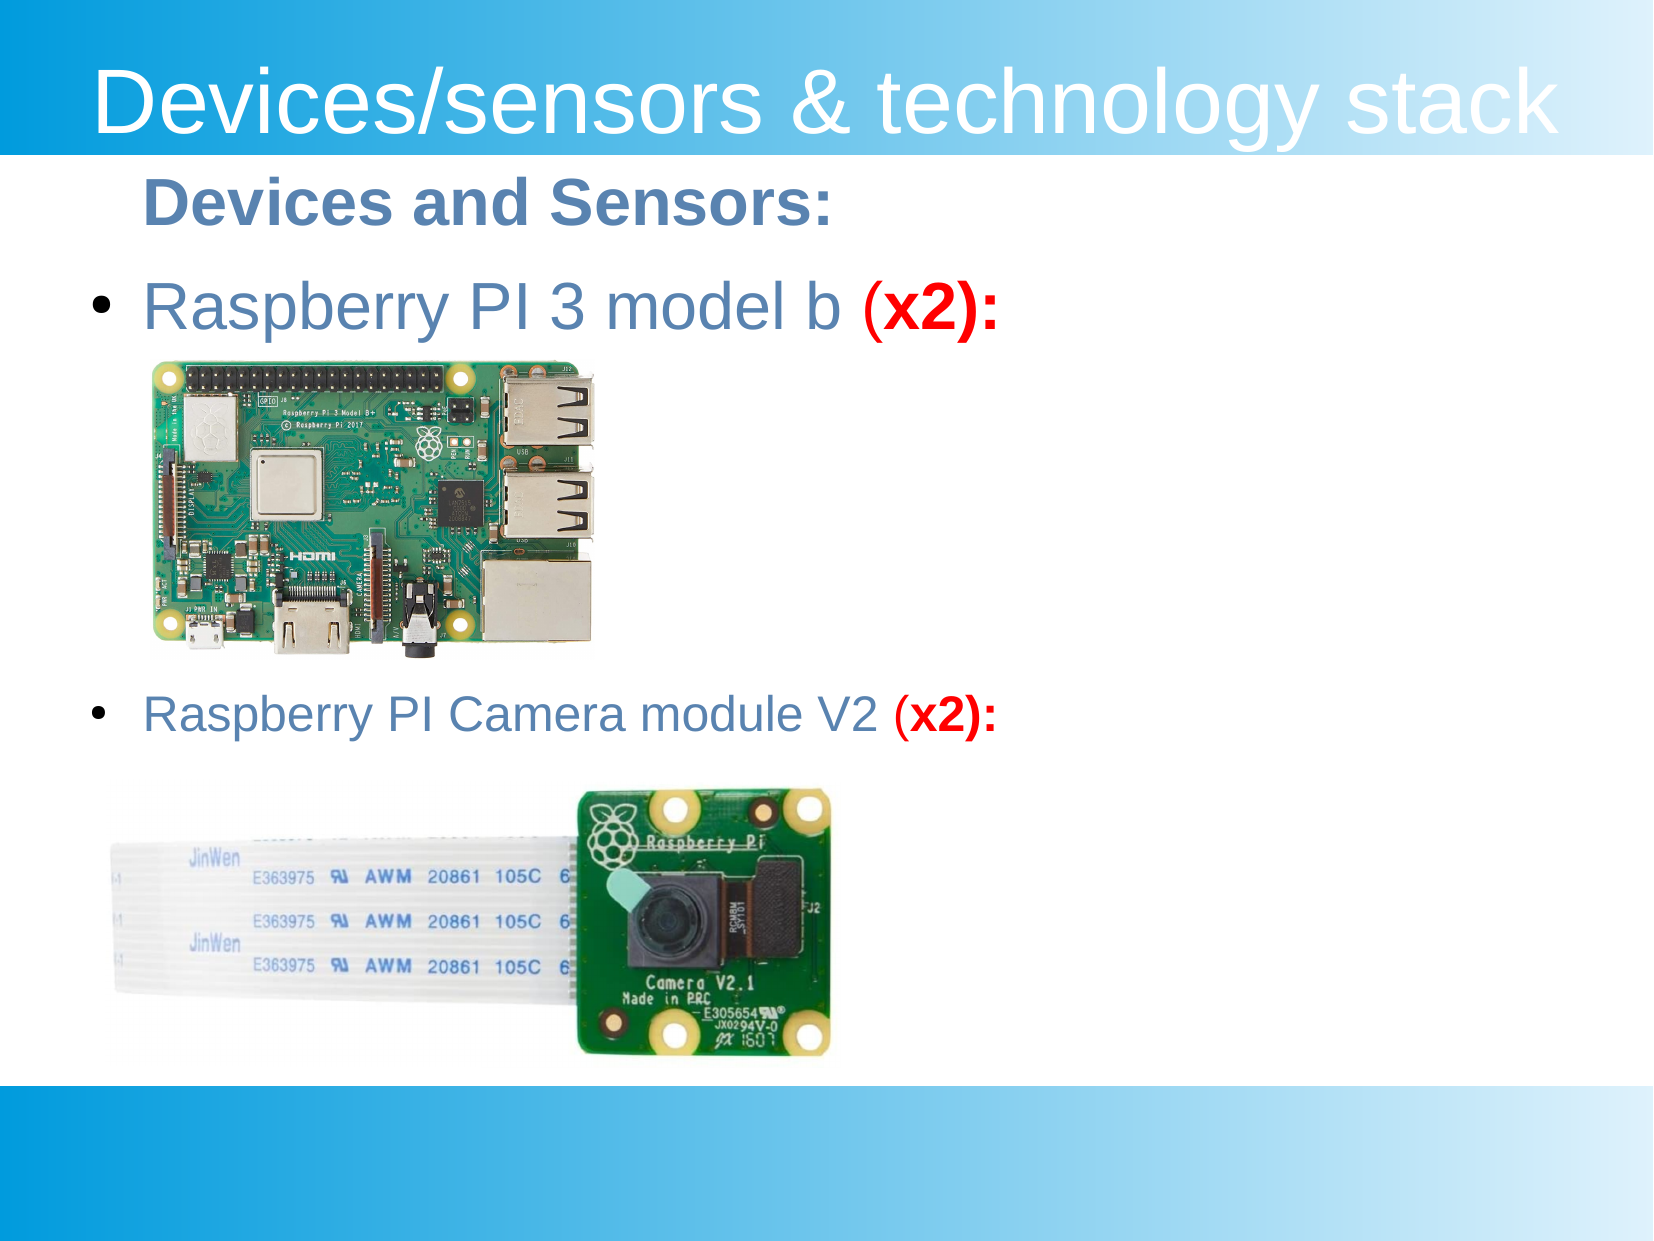

# Devices/sensors & technology stack
Devices and Sensors:
Raspberry PI 3 model b (x2):
Raspberry PI Camera module V2 (x2):